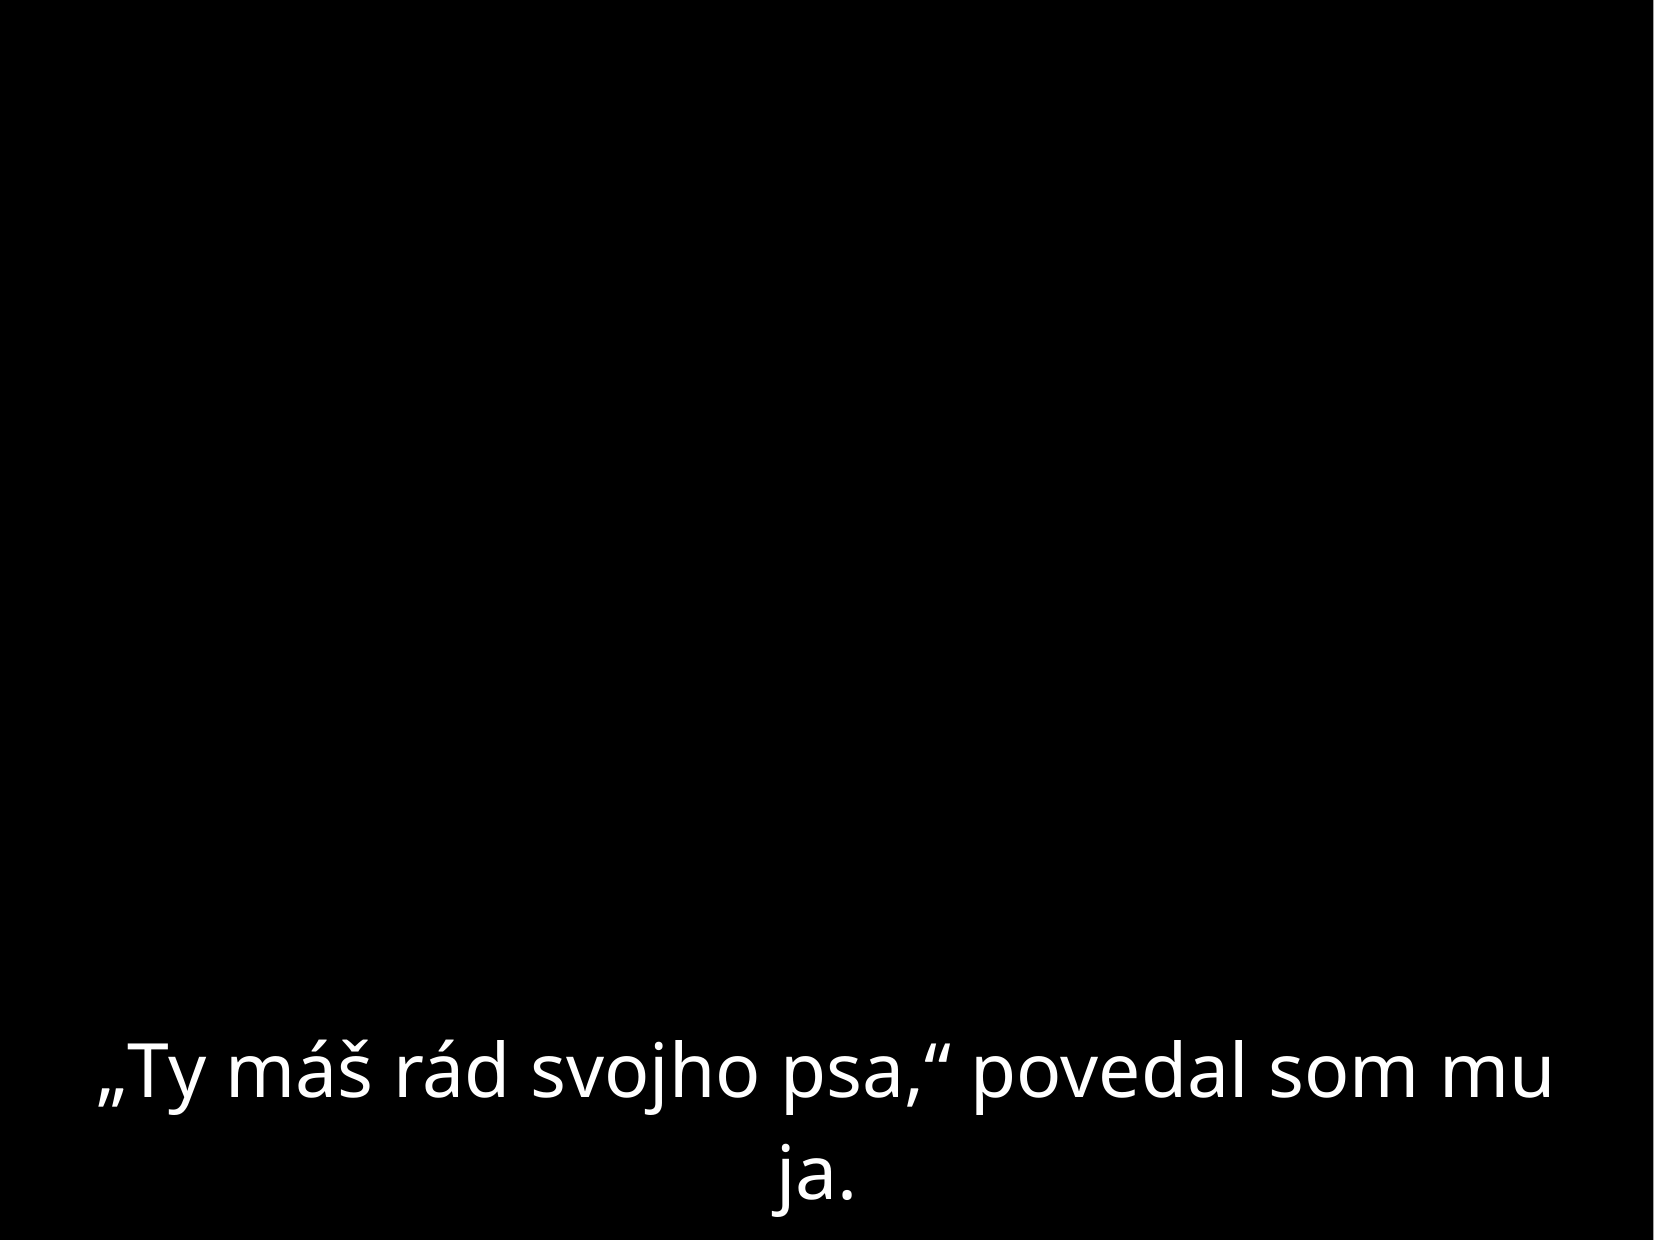

# „Ty máš rád svojho psa,“ povedal som mu ja.